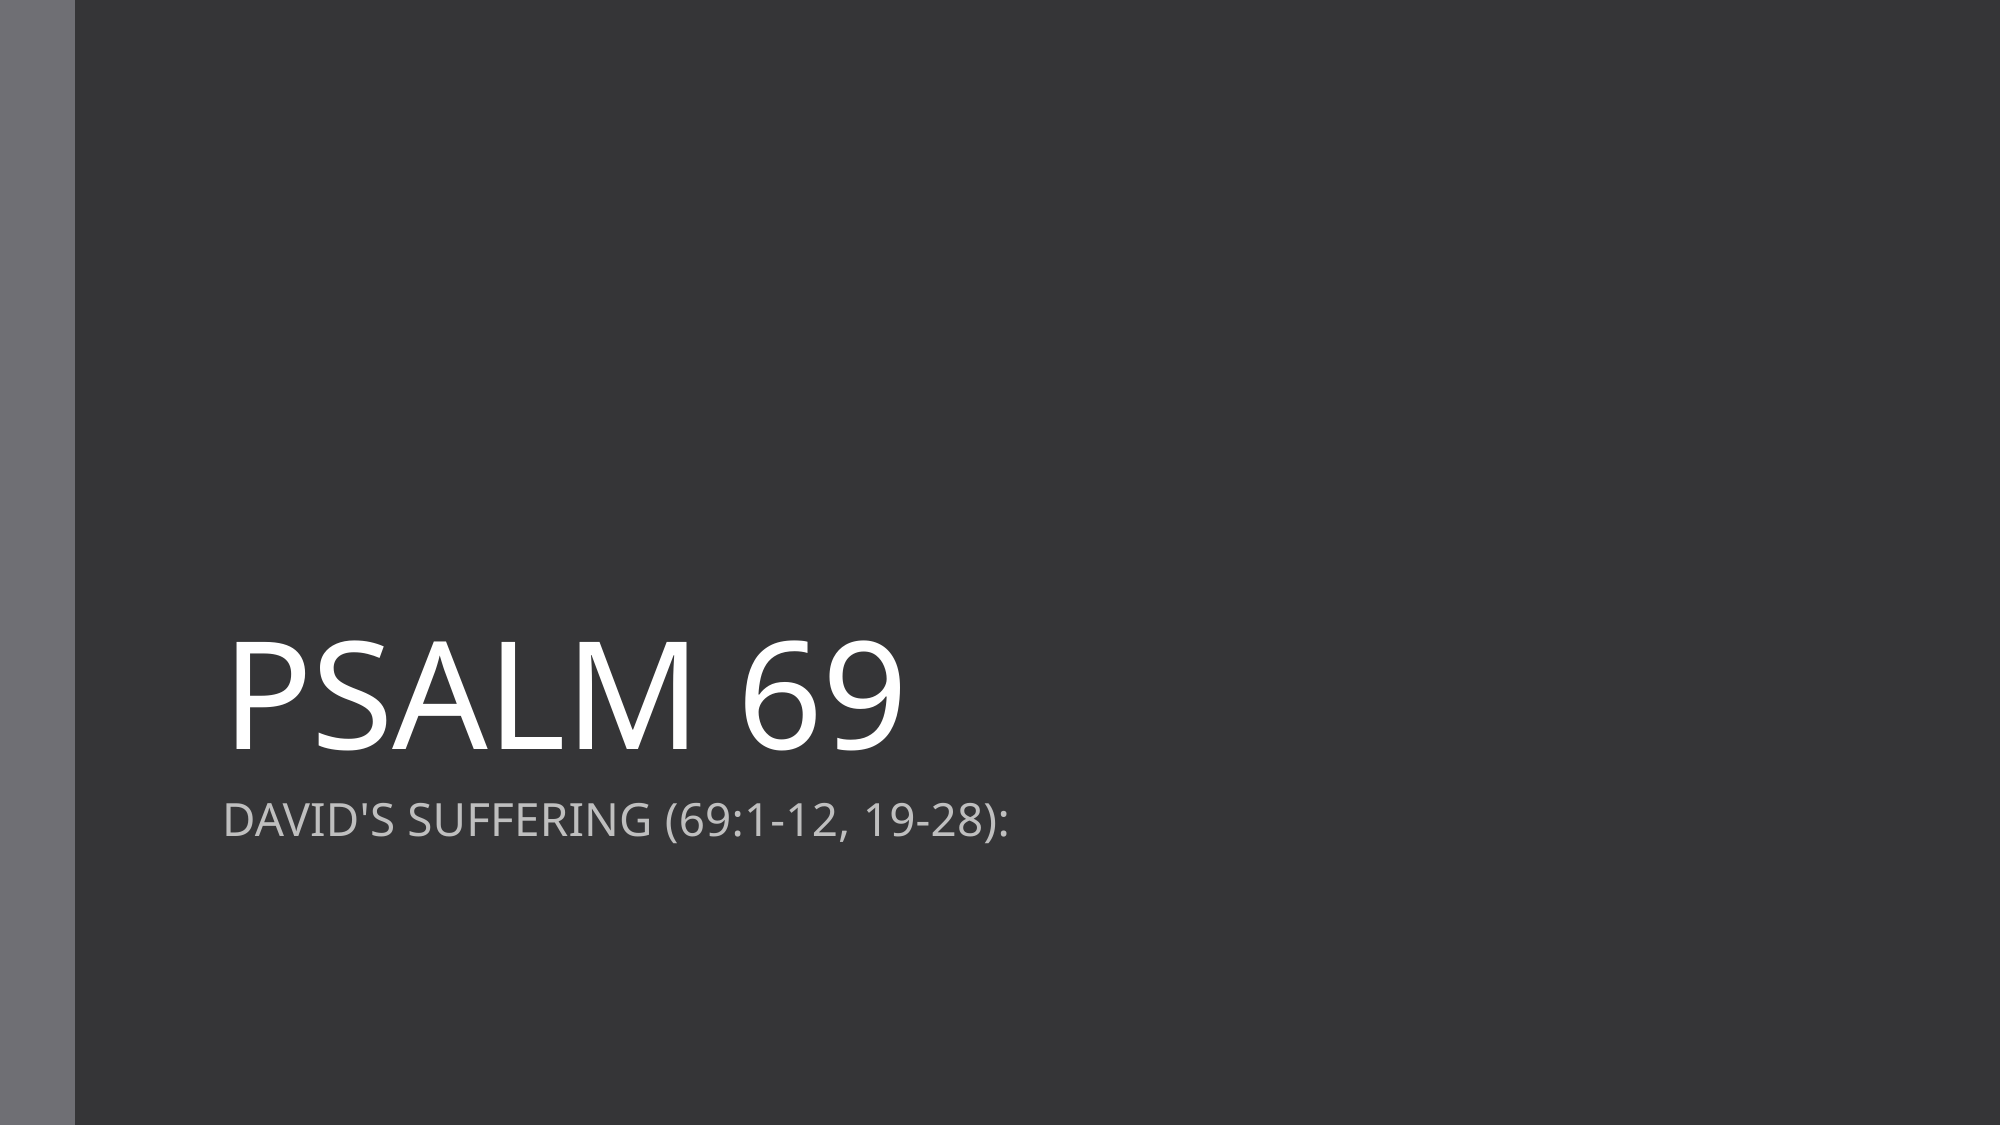

# PSALM 69
DAVID'S SUFFERING (69:1-12, 19-28):